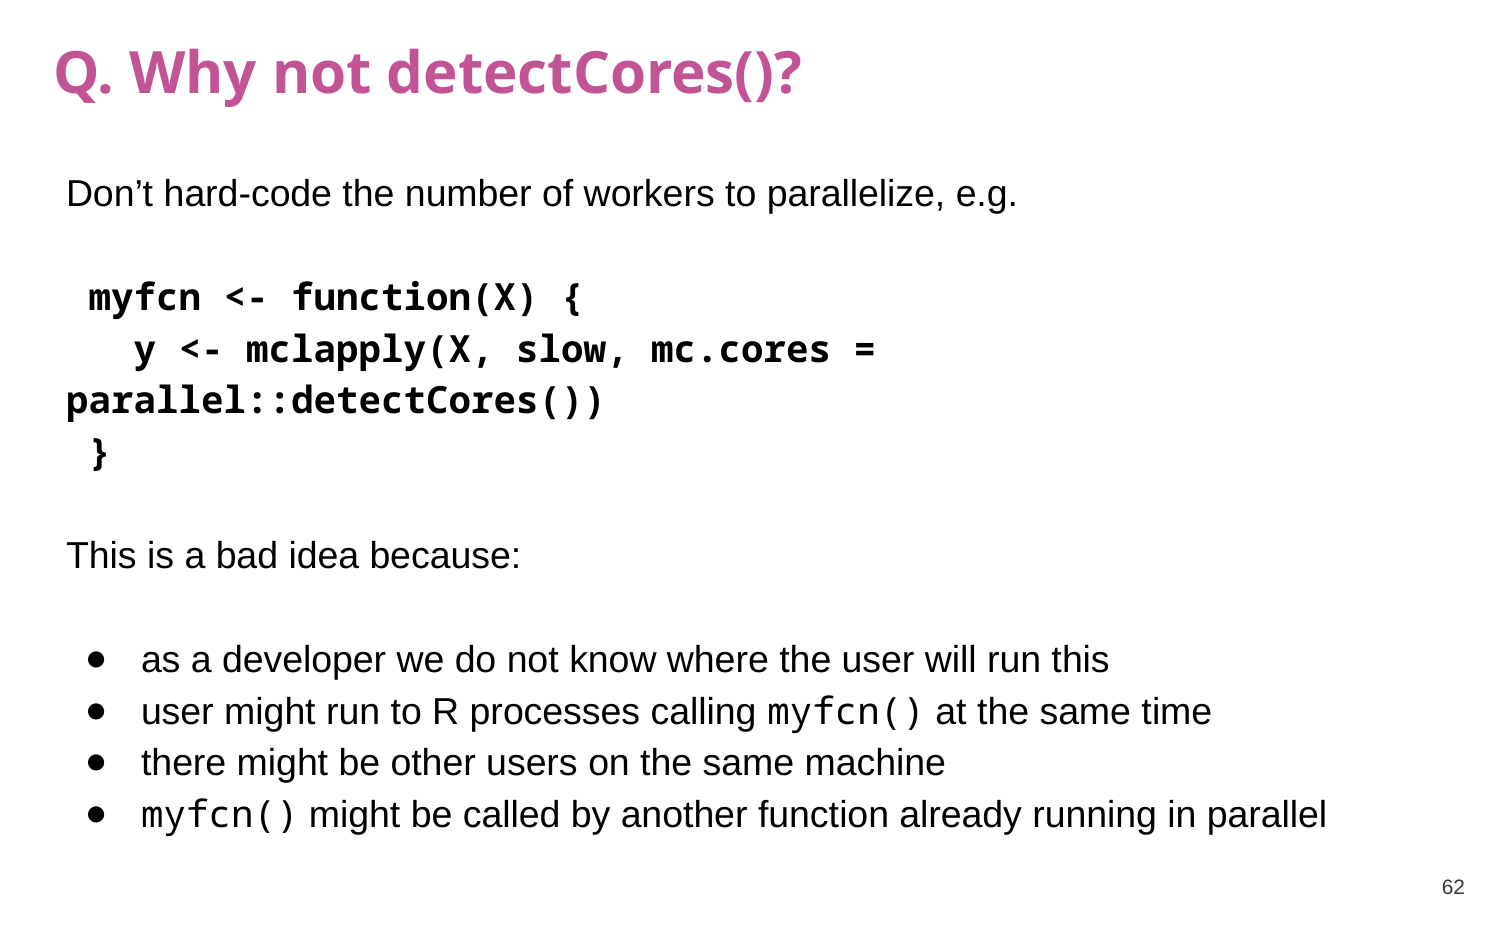

# Q. Why not detectCores()?
Don’t hard-code the number of workers to parallelize, e.g.
 myfcn <- function(X) {
 y <- mclapply(X, slow, mc.cores = parallel::detectCores())
 }
This is a bad idea because:
as a developer we do not know where the user will run this
user might run to R processes calling myfcn() at the same time
there might be other users on the same machine
myfcn() might be called by another function already running in parallel